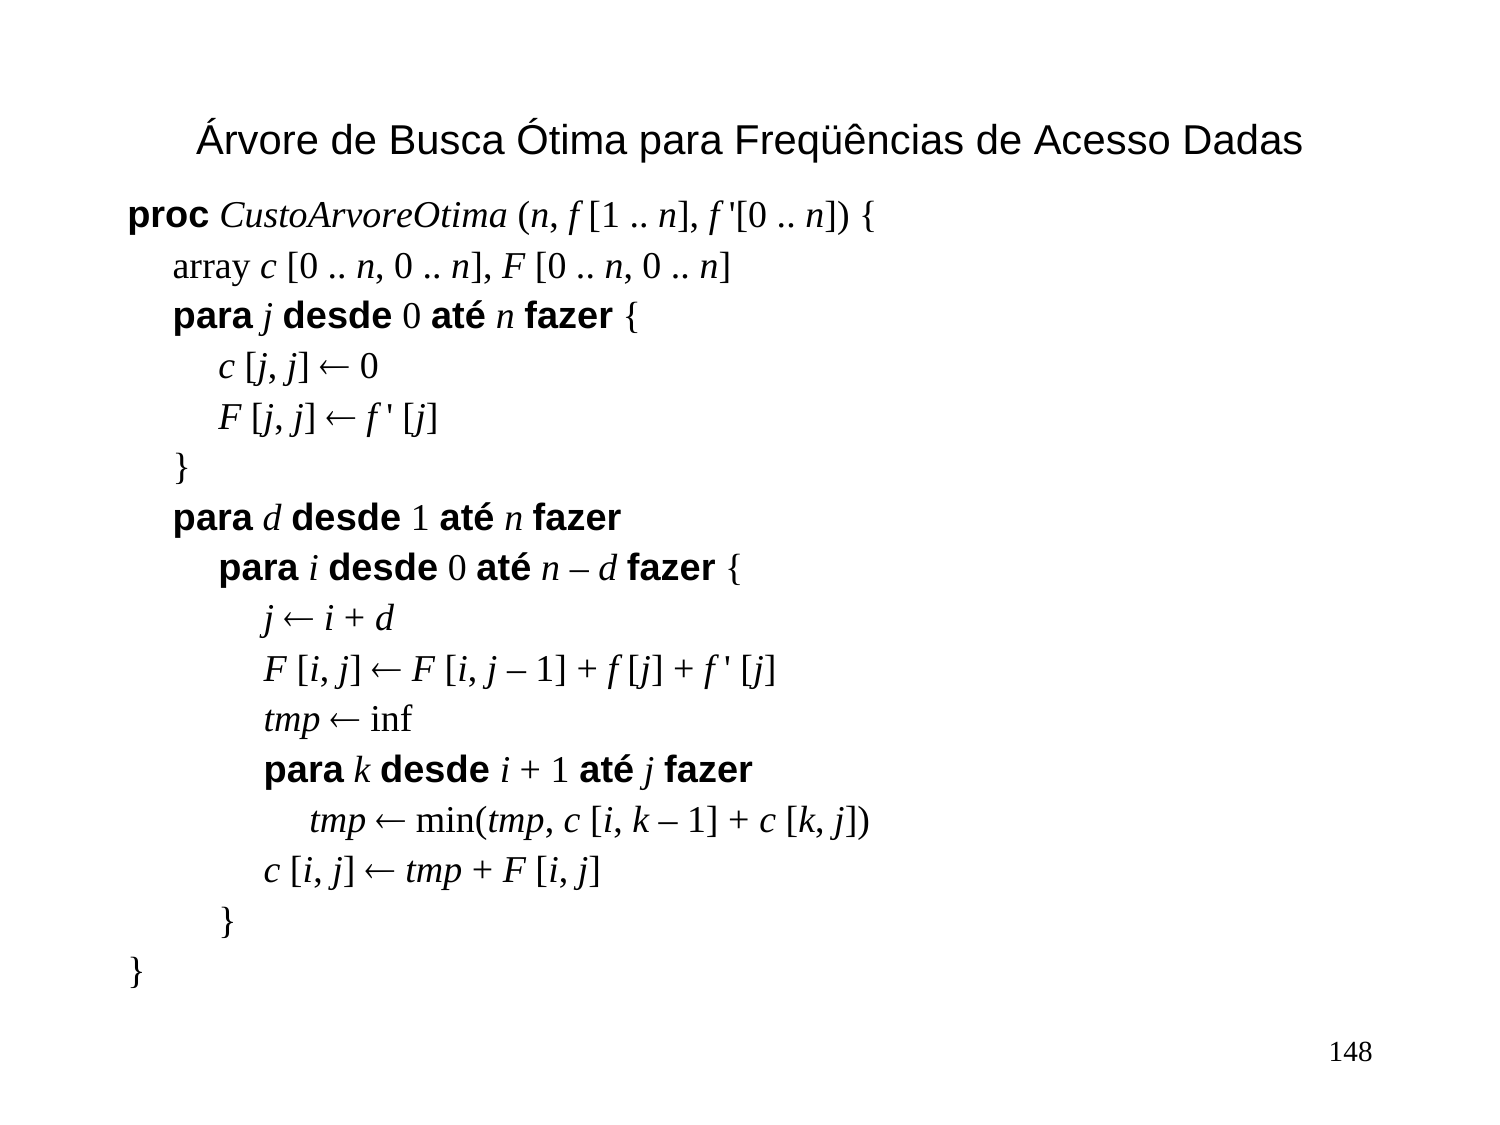

# Árvore de Busca Ótima para Freqüências de Acesso Dadas
proc CustoArvoreOtima (n, f [1 .. n], f '[0 .. n]) {
 array c [0 .. n, 0 .. n], F [0 .. n, 0 .. n]
 para j desde 0 até n fazer {
 c [j, j]  0
 F [j, j]  f ' [j]
 }
 para d desde 1 até n fazer
 para i desde 0 até n – d fazer {
 j  i + d
 F [i, j]  F [i, j – 1] + f [j] + f ' [j]
 tmp  inf
 para k desde i + 1 até j fazer
 tmp  min(tmp, c [i, k – 1] + c [k, j])
 c [i, j]  tmp + F [i, j]
 }
}
148